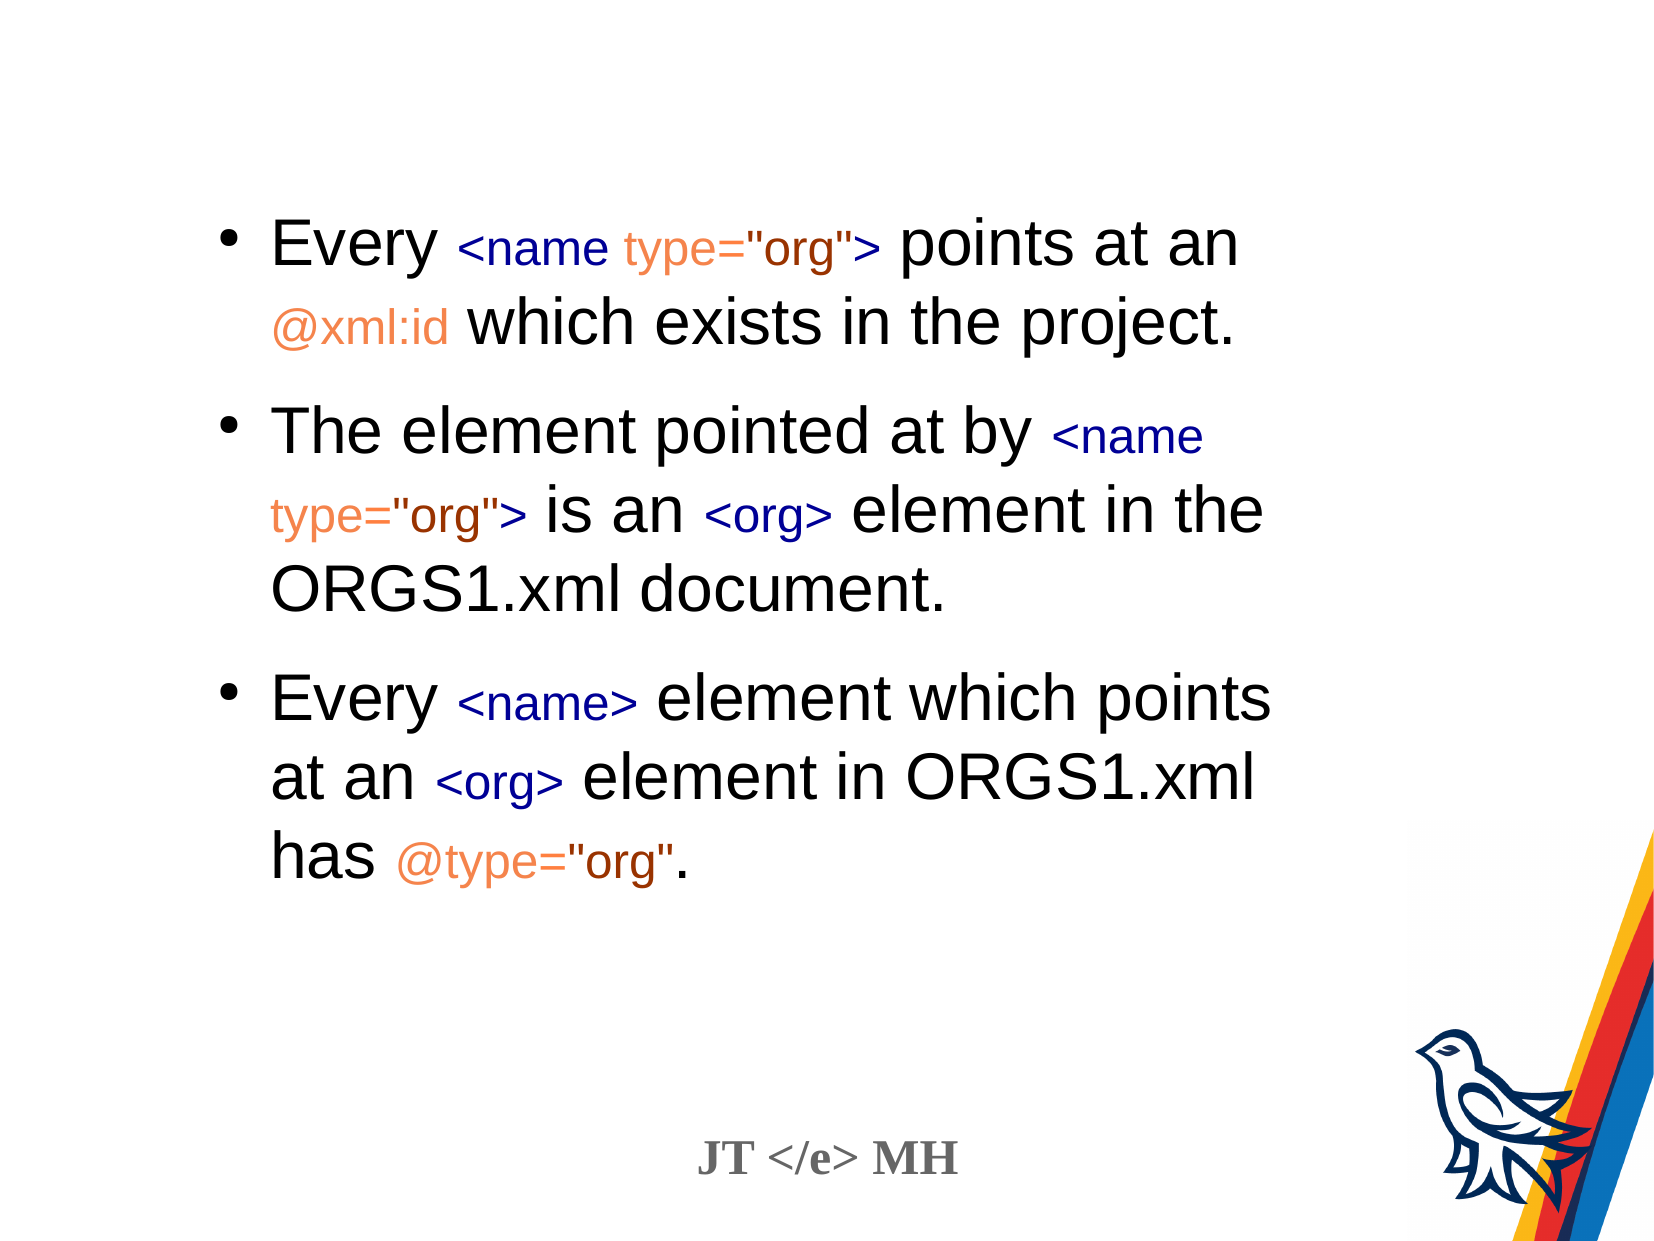

# Every <name type="org"> points at an @xml:id which exists in the project.
The element pointed at by <name type="org"> is an <org> element in the ORGS1.xml document.
Every <name> element which points at an <org> element in ORGS1.xml has @type="org".
JT </e> MH